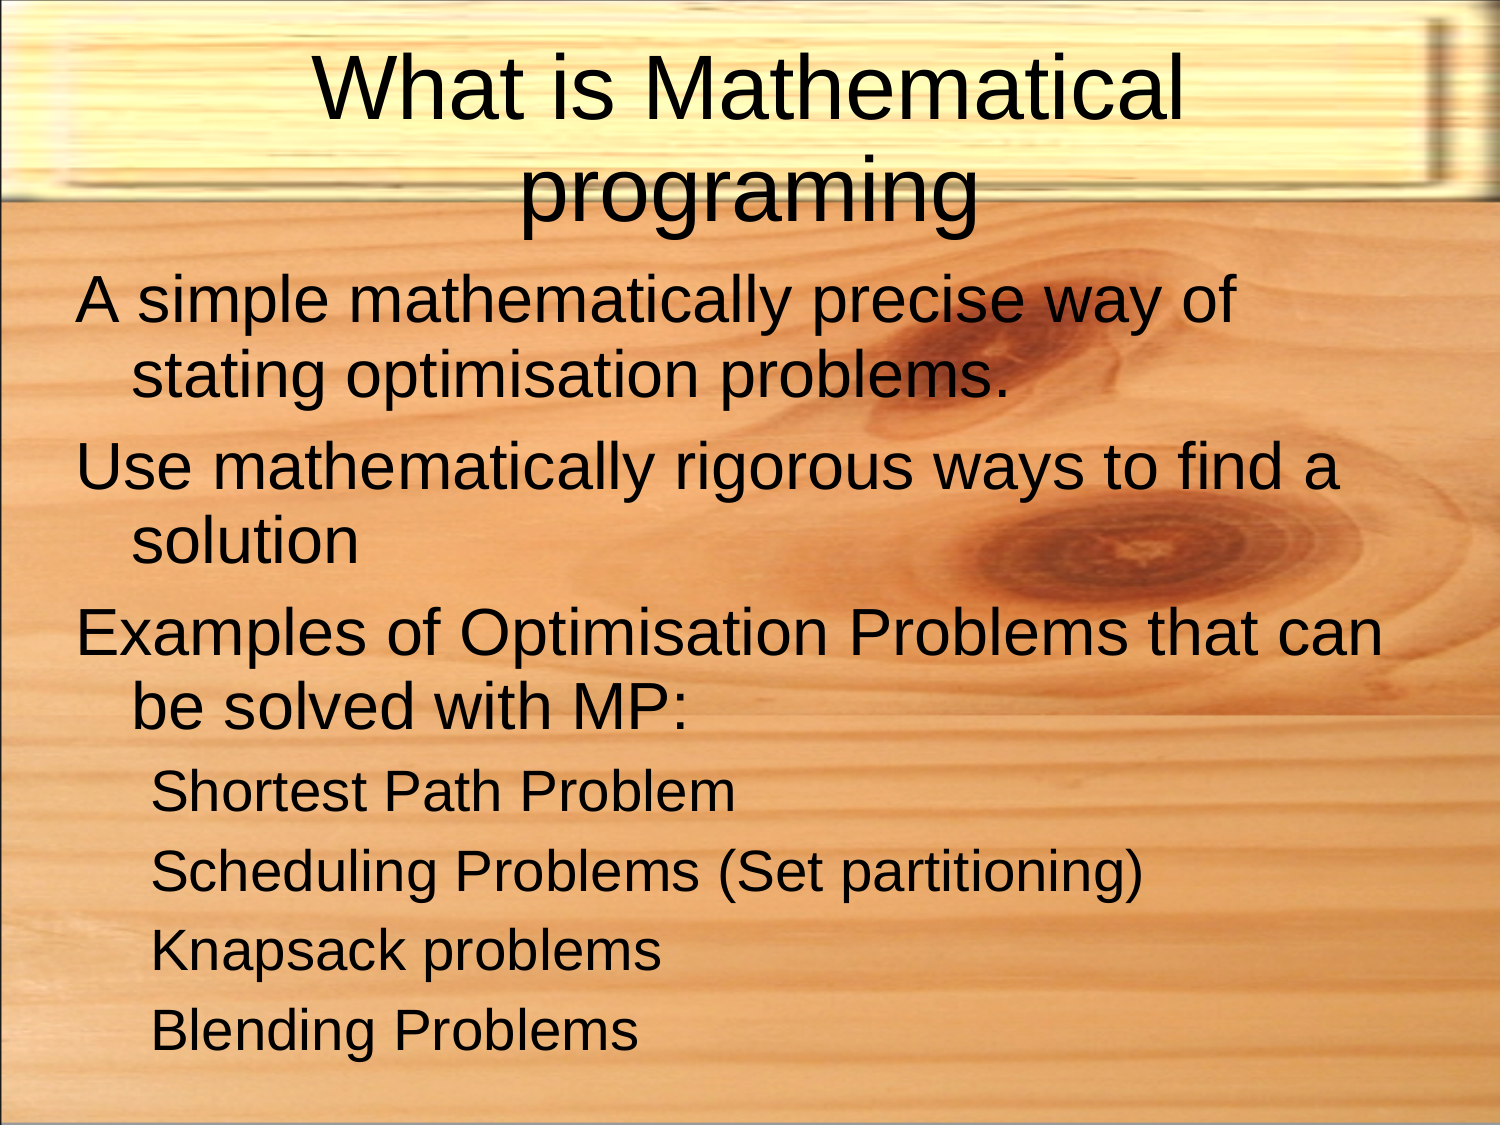

# What is Mathematical programing
A simple mathematically precise way of stating optimisation problems.
Use mathematically rigorous ways to find a solution
Examples of Optimisation Problems that can be solved with MP:
Shortest Path Problem
Scheduling Problems (Set partitioning)
Knapsack problems
Blending Problems